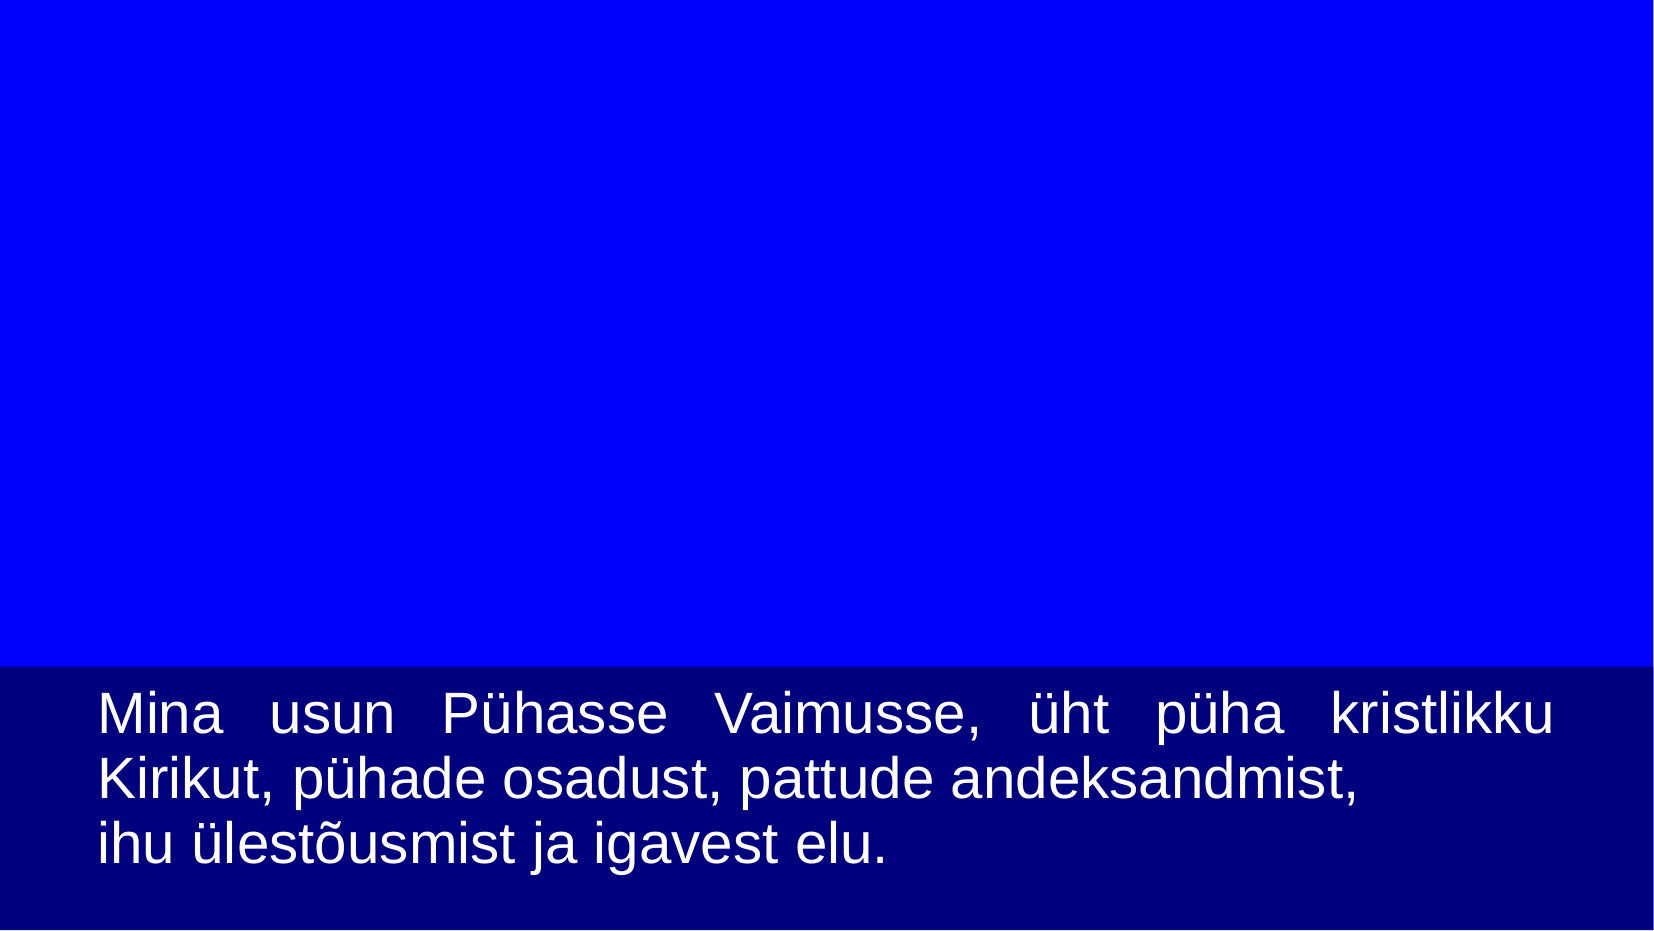

Mina usun Pühasse Vaimusse, üht püha kristlikku Kirikut, pühade osadust, pattude andeksandmist,
ihu ülestõusmist ja igavest elu.